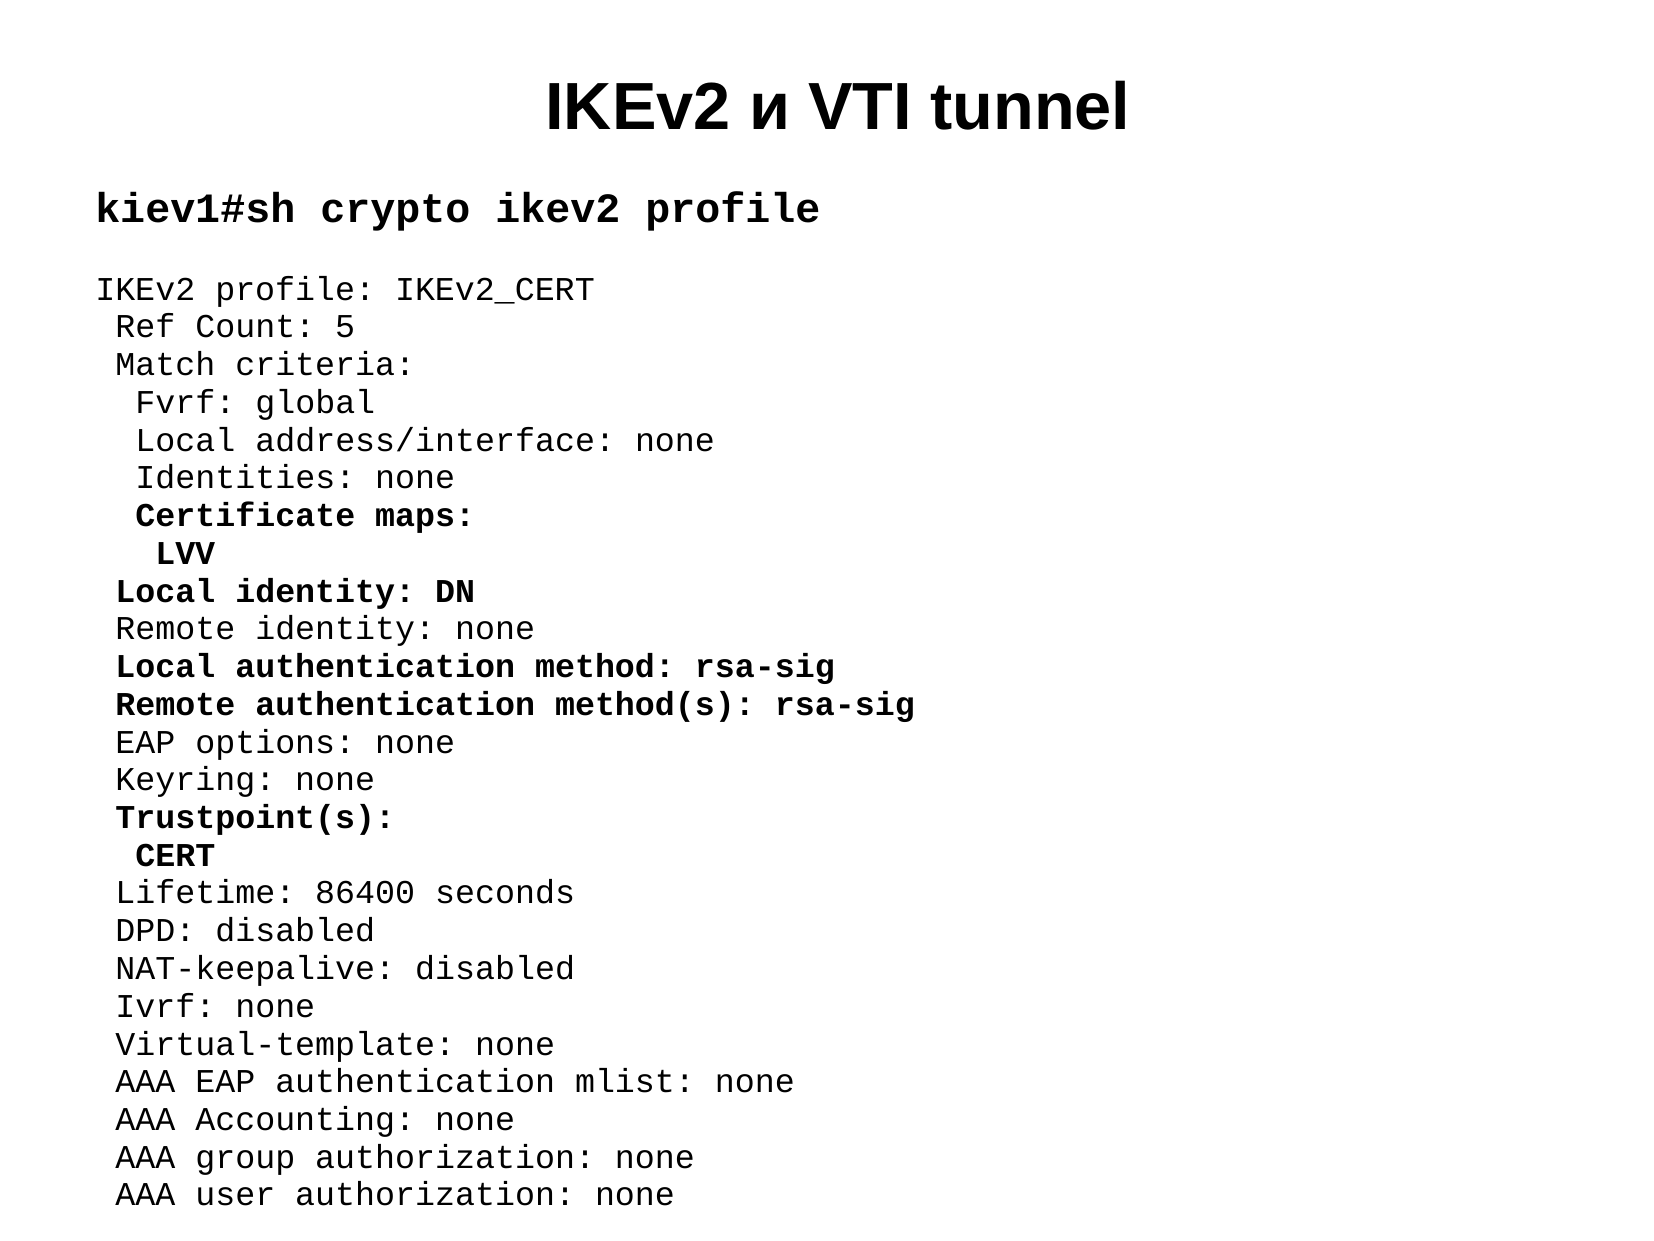

IKEv2 и VTI tunnel
# kiev1#sh crypto ikev2 profile
IKEv2 profile: IKEv2_CERT
 Ref Count: 5
 Match criteria:
 Fvrf: global
 Local address/interface: none
 Identities: none
 Certificate maps:
 LVV
 Local identity: DN
 Remote identity: none
 Local authentication method: rsa-sig
 Remote authentication method(s): rsa-sig
 EAP options: none
 Keyring: none
 Trustpoint(s):
 CERT
 Lifetime: 86400 seconds
 DPD: disabled
 NAT-keepalive: disabled
 Ivrf: none
 Virtual-template: none
 AAA EAP authentication mlist: none
 AAA Accounting: none
 AAA group authorization: none
 AAA user authorization: none